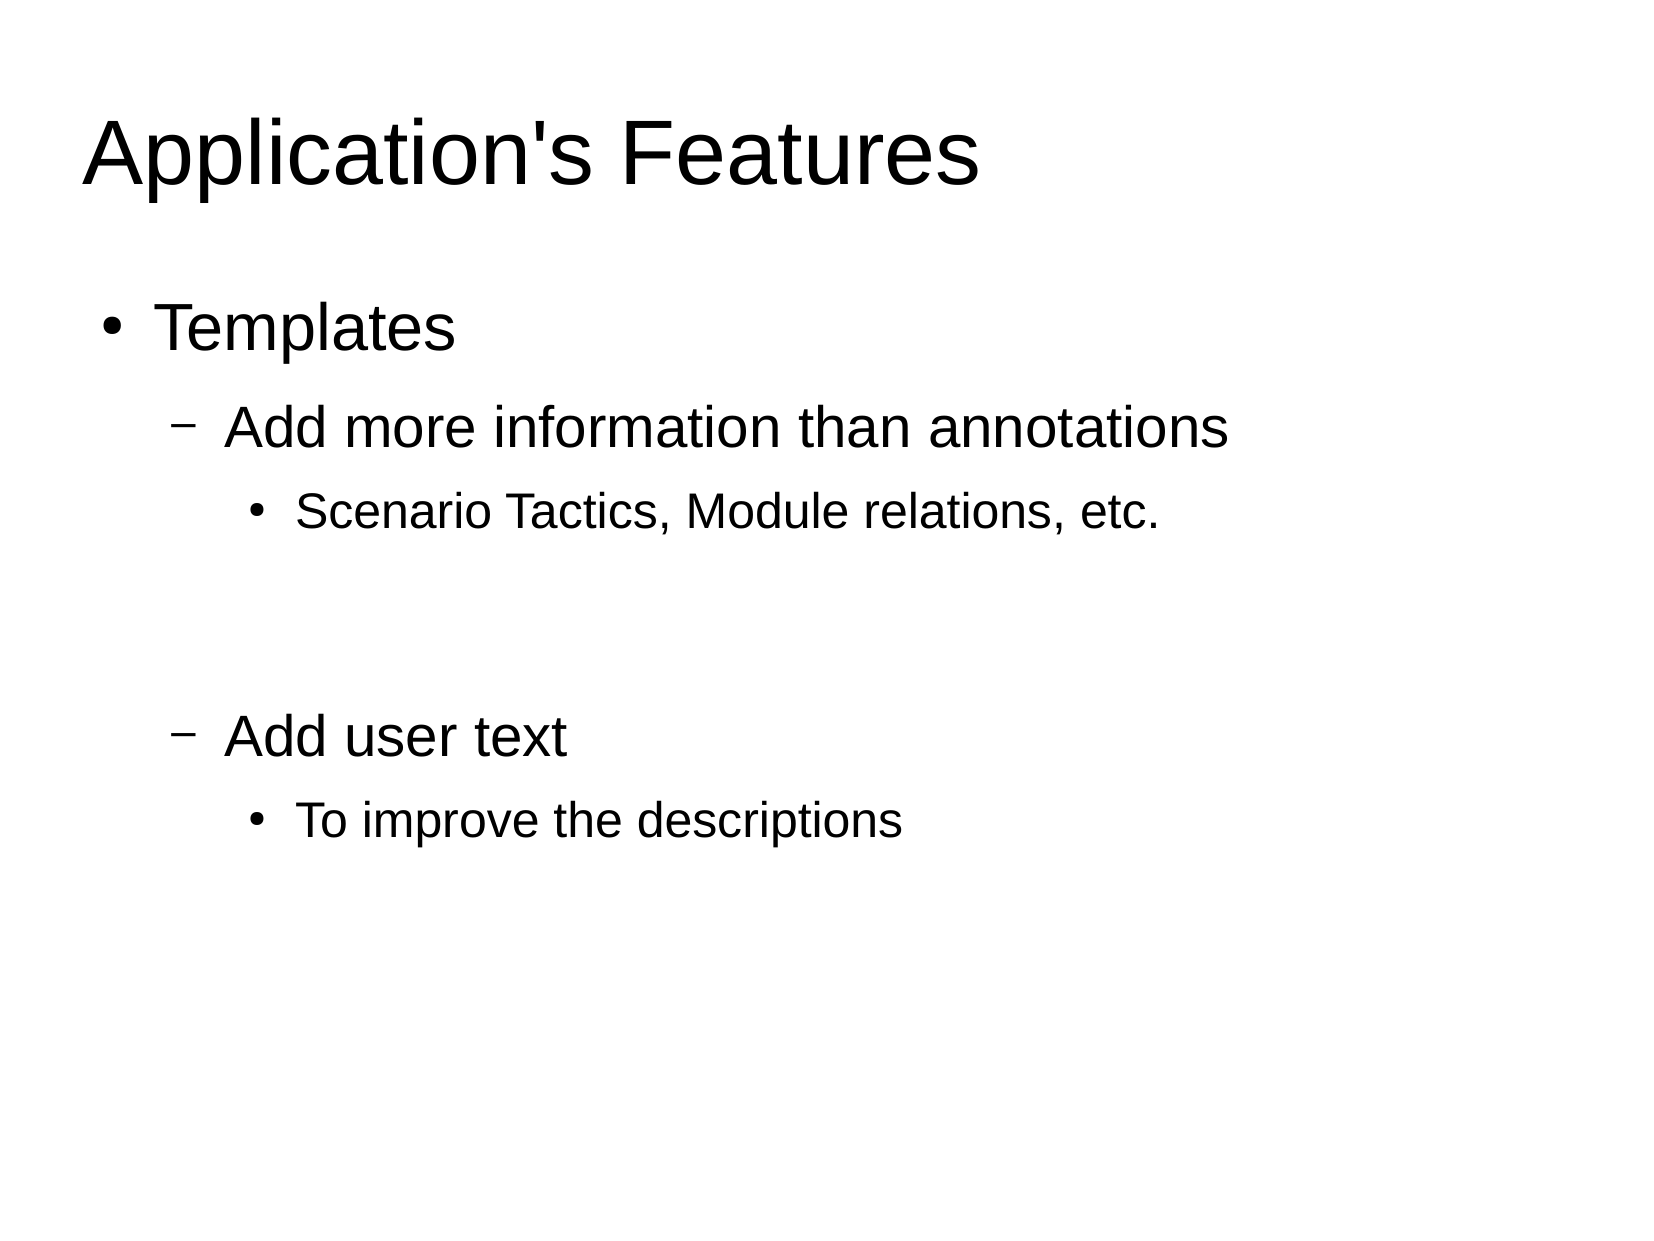

# Application's Features
Templates
Add more information than annotations
Scenario Tactics, Module relations, etc.
Add user text
To improve the descriptions